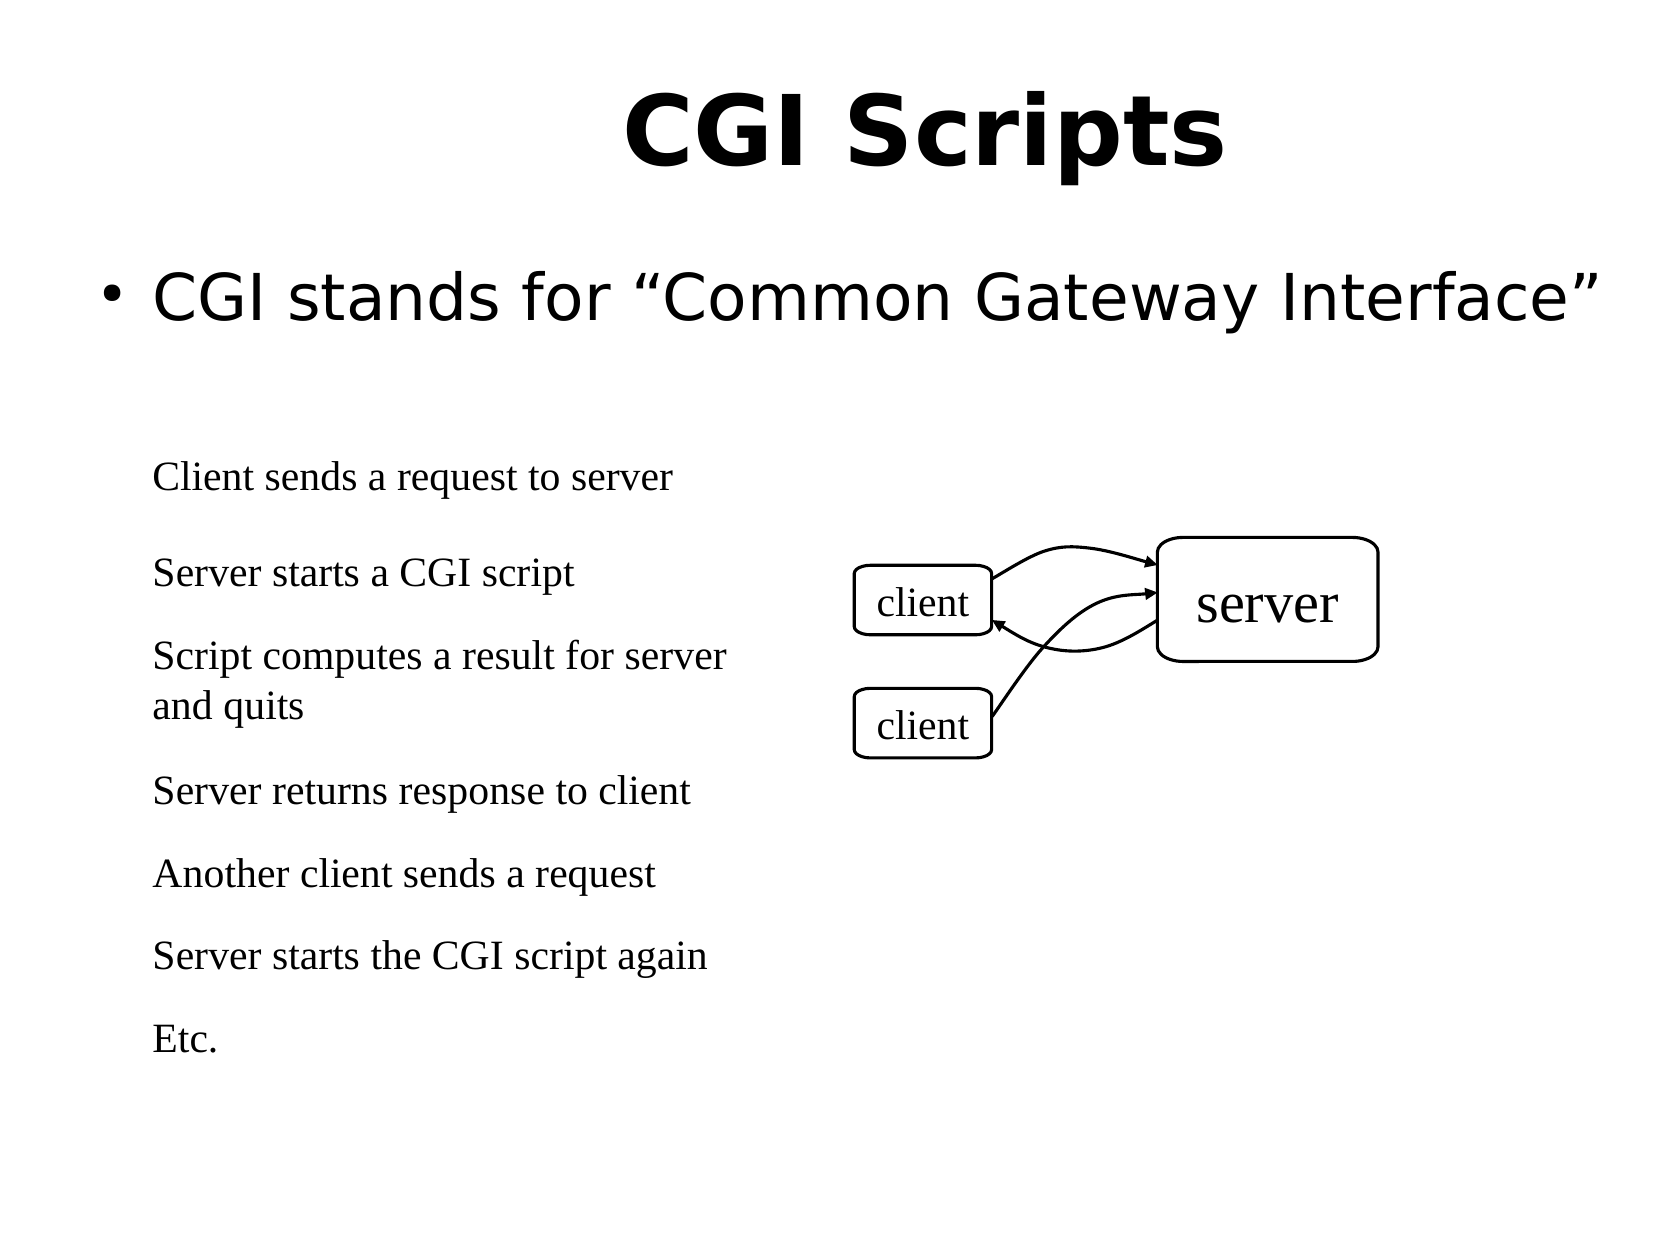

# CGI Scripts
CGI stands for “Common Gateway Interface”
Client sends a request to server
Server starts a CGI script
server
client
client
Script computes a result for server and quits
script
script
Server returns response to client
Another client sends a request
Server starts the CGI script again
Etc.